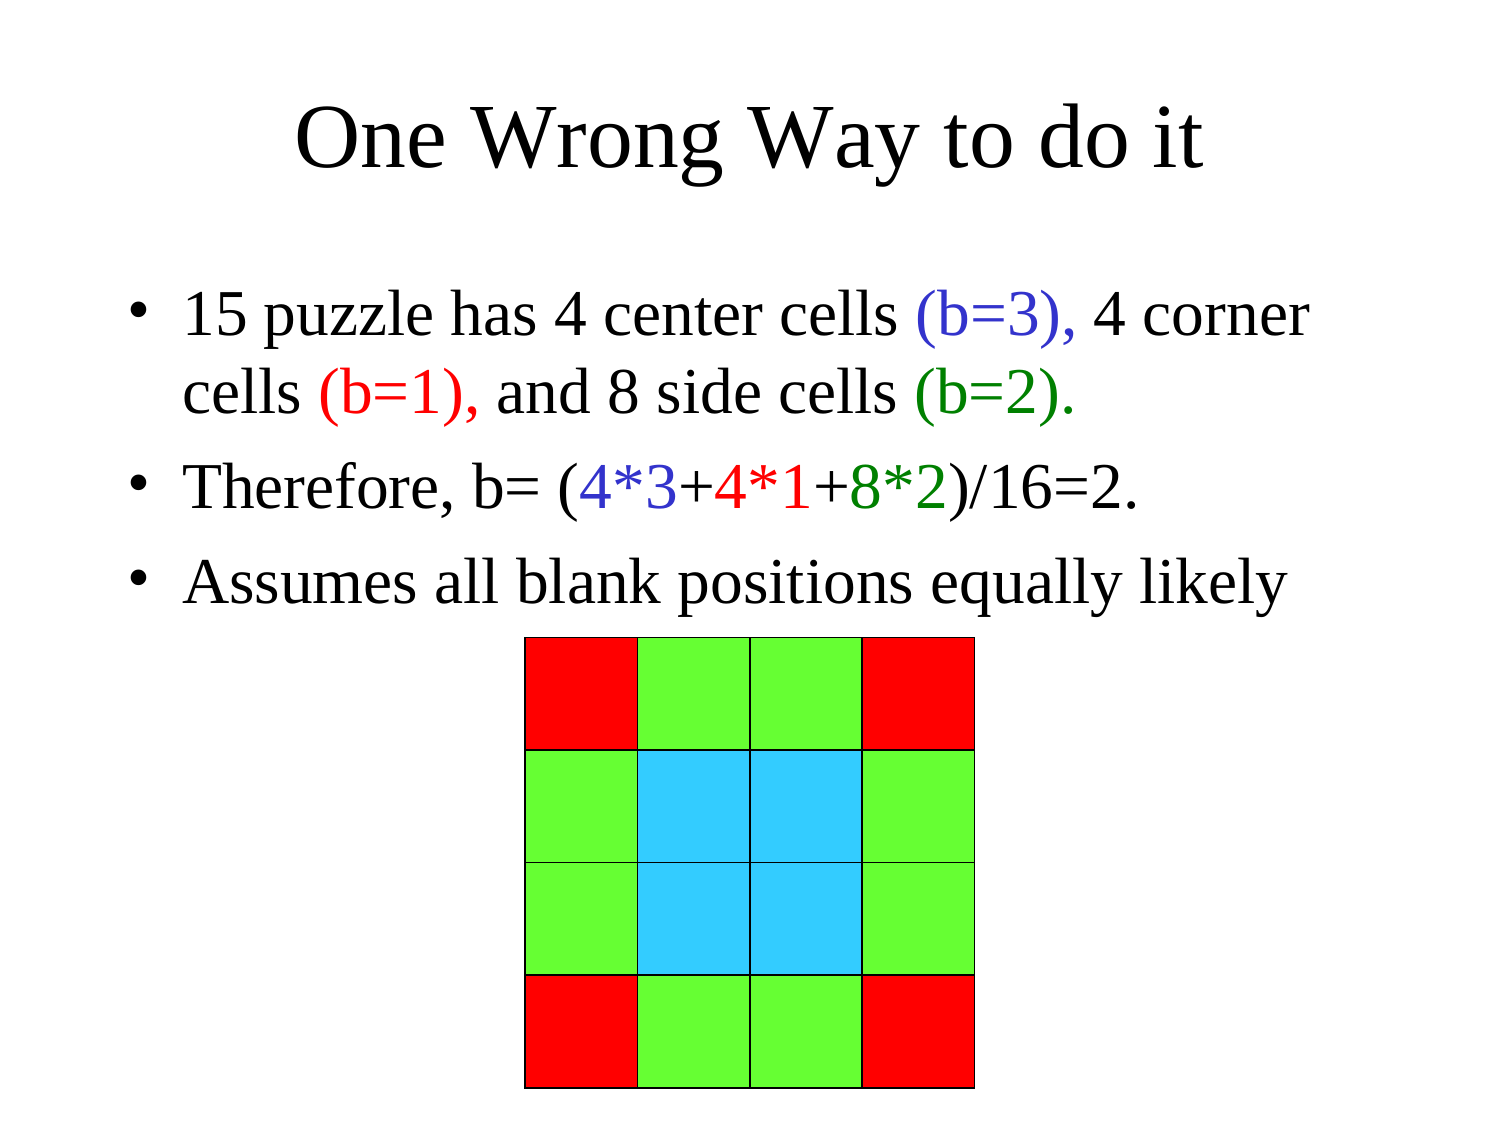

# One Wrong Way to do it
15 puzzle has 4 center cells (b=3), 4 corner cells (b=1), and 8 side cells (b=2).
Therefore, b= (4*3+4*1+8*2)/16=2.
Assumes all blank positions equally likely